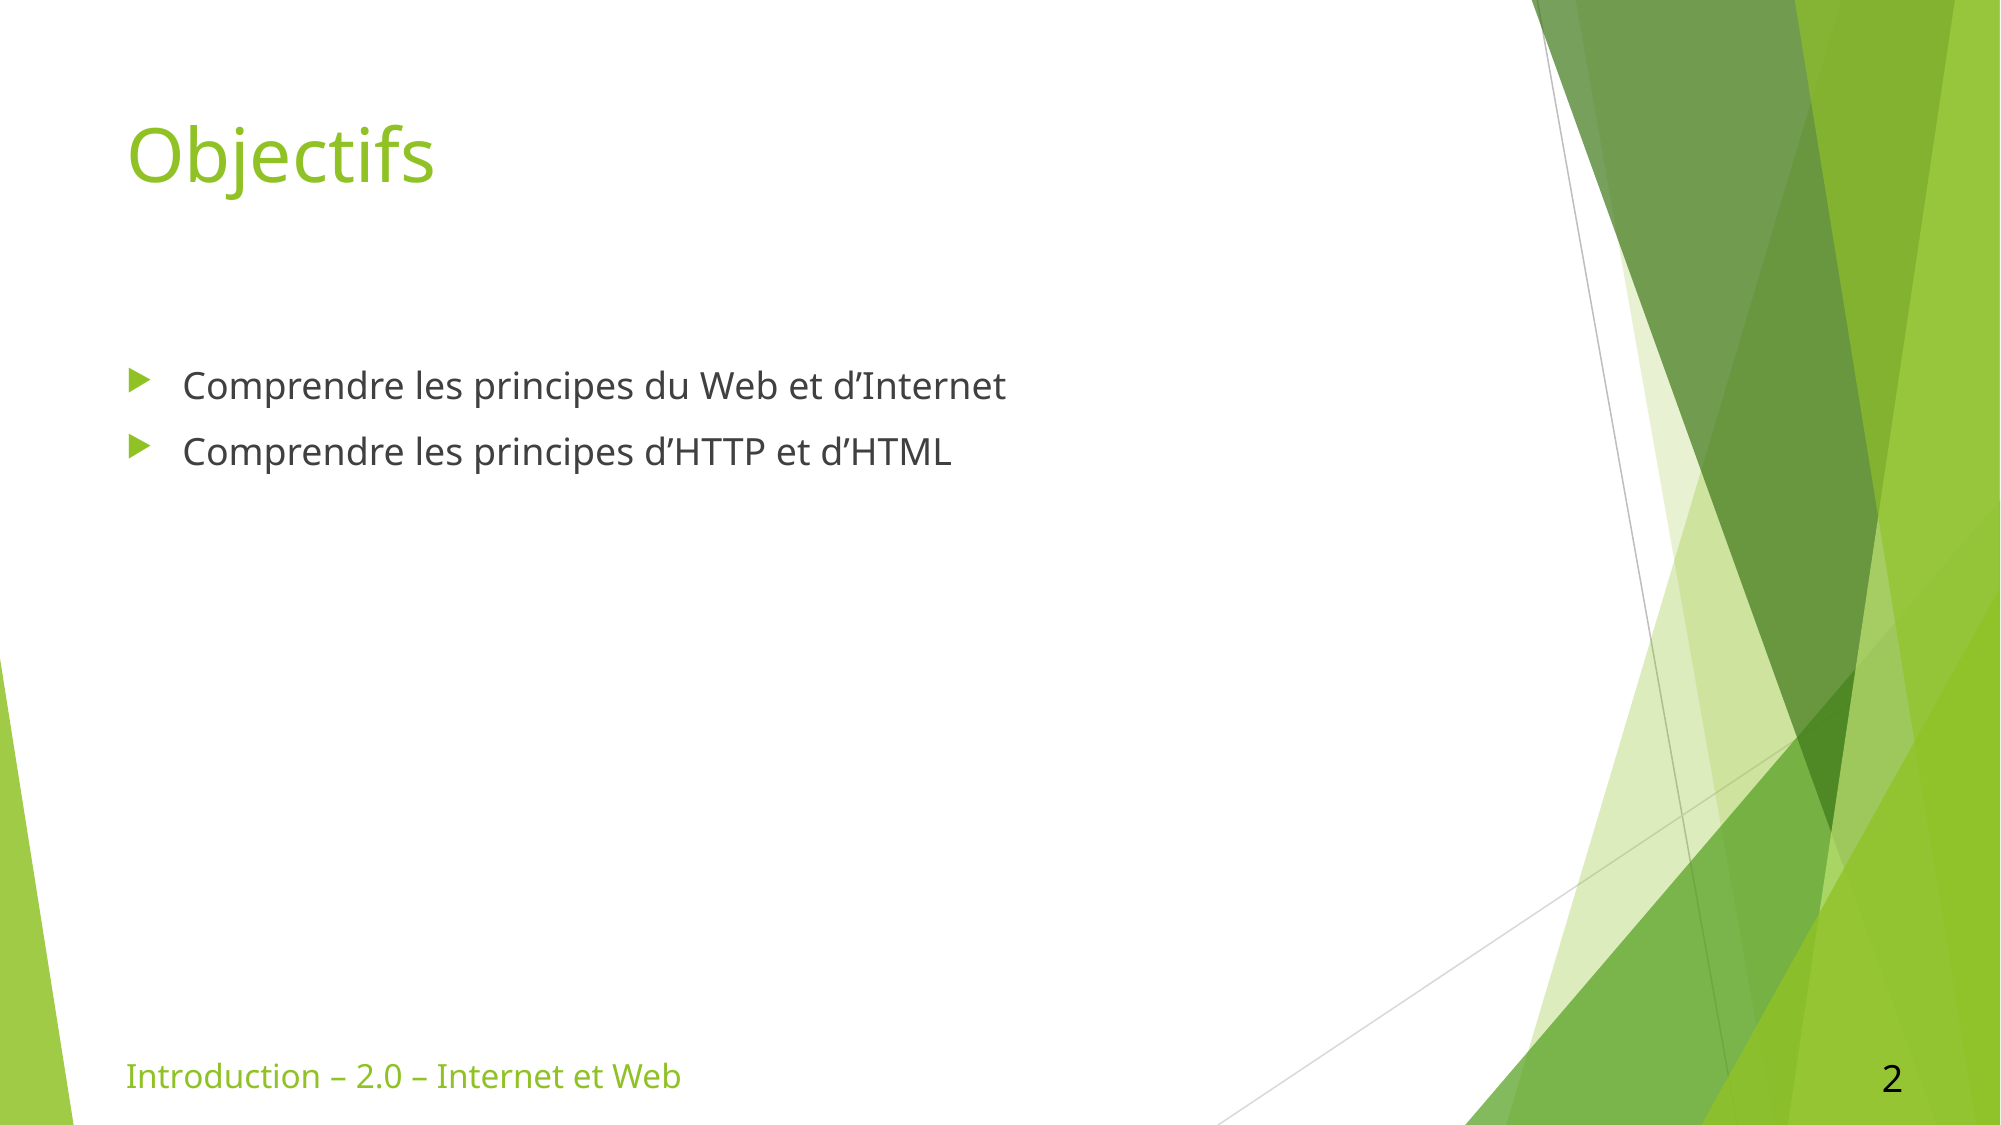

# Objectifs
Comprendre les principes du Web et d’Internet
Comprendre les principes d’HTTP et d’HTML
Introduction – 2.0 – Internet et Web